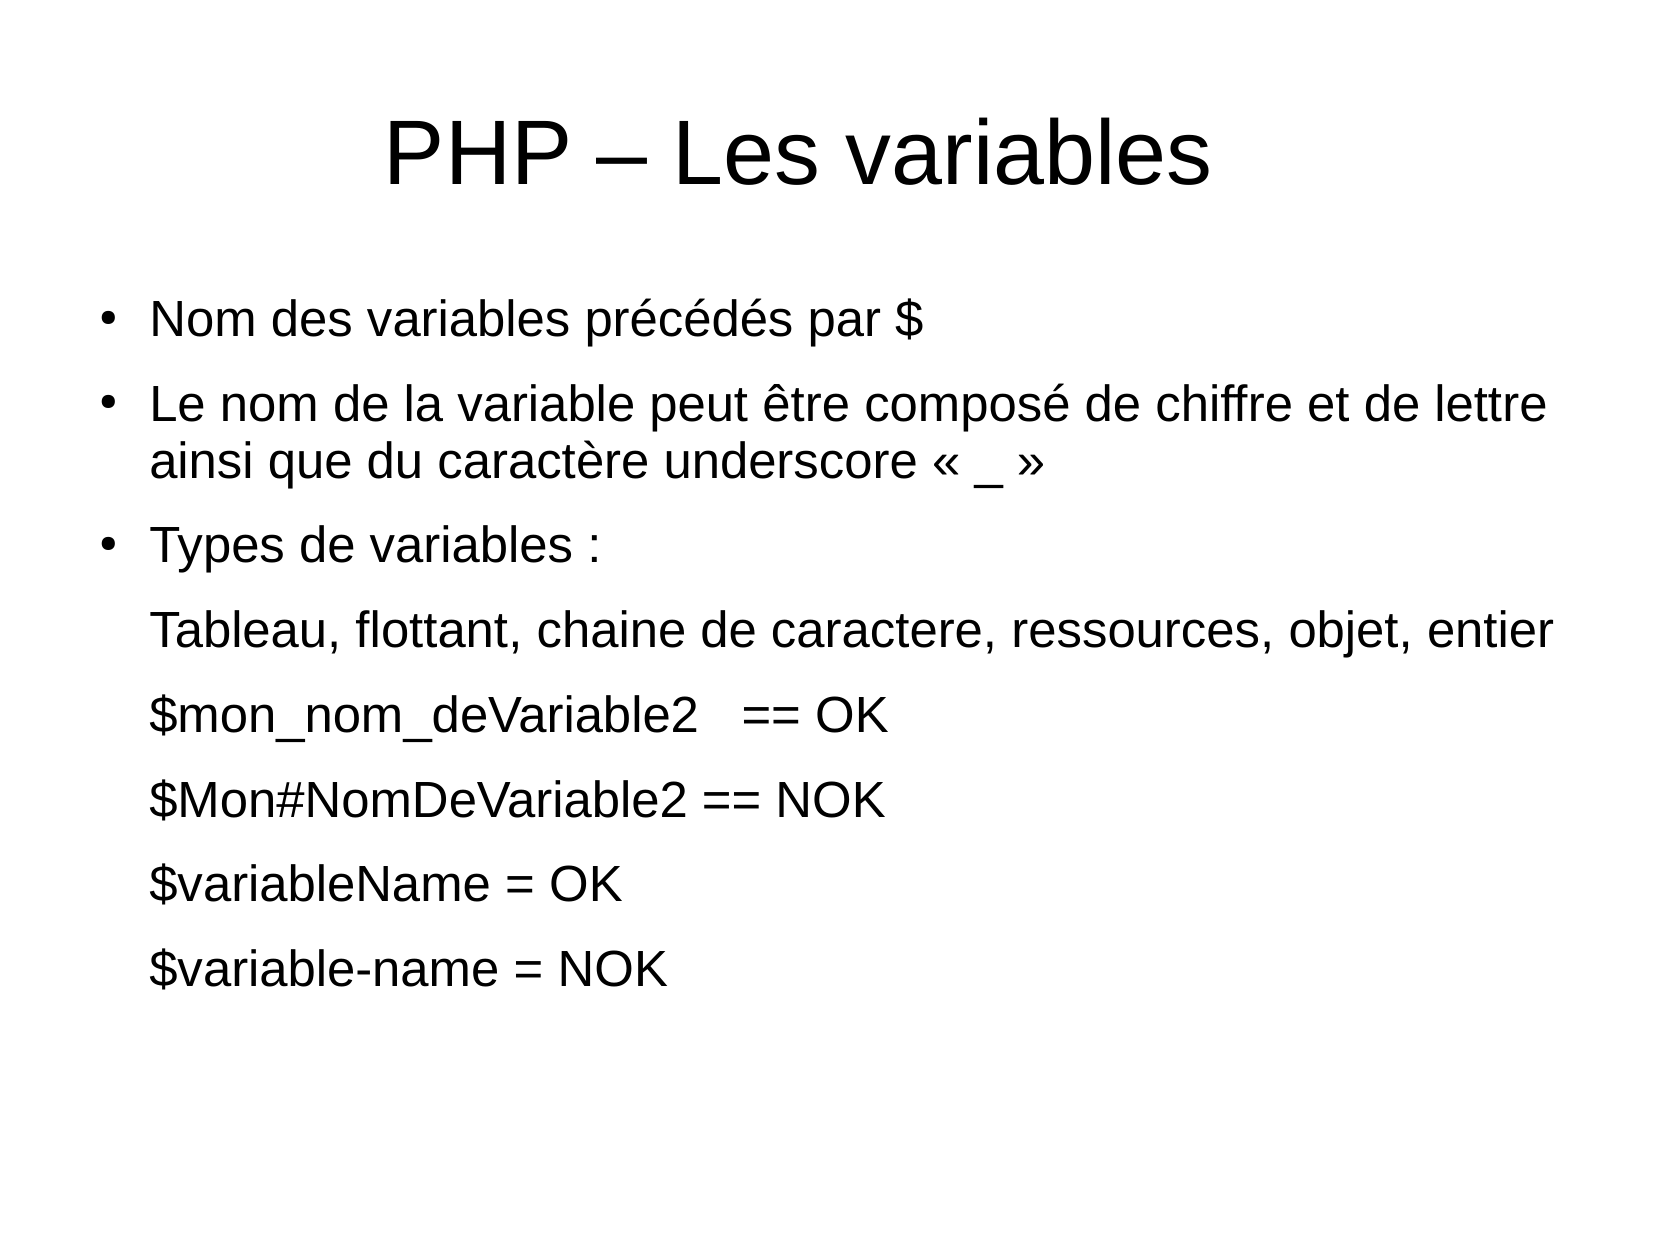

# PHP – Les variables
Nom des variables précédés par $
Le nom de la variable peut être composé de chiffre et de lettre ainsi que du caractère underscore « _ »
Types de variables :
Tableau, flottant, chaine de caractere, ressources, objet, entier
$mon_nom_deVariable2 == OK
$Mon#NomDeVariable2 == NOK
$variableName = OK
$variable-name = NOK